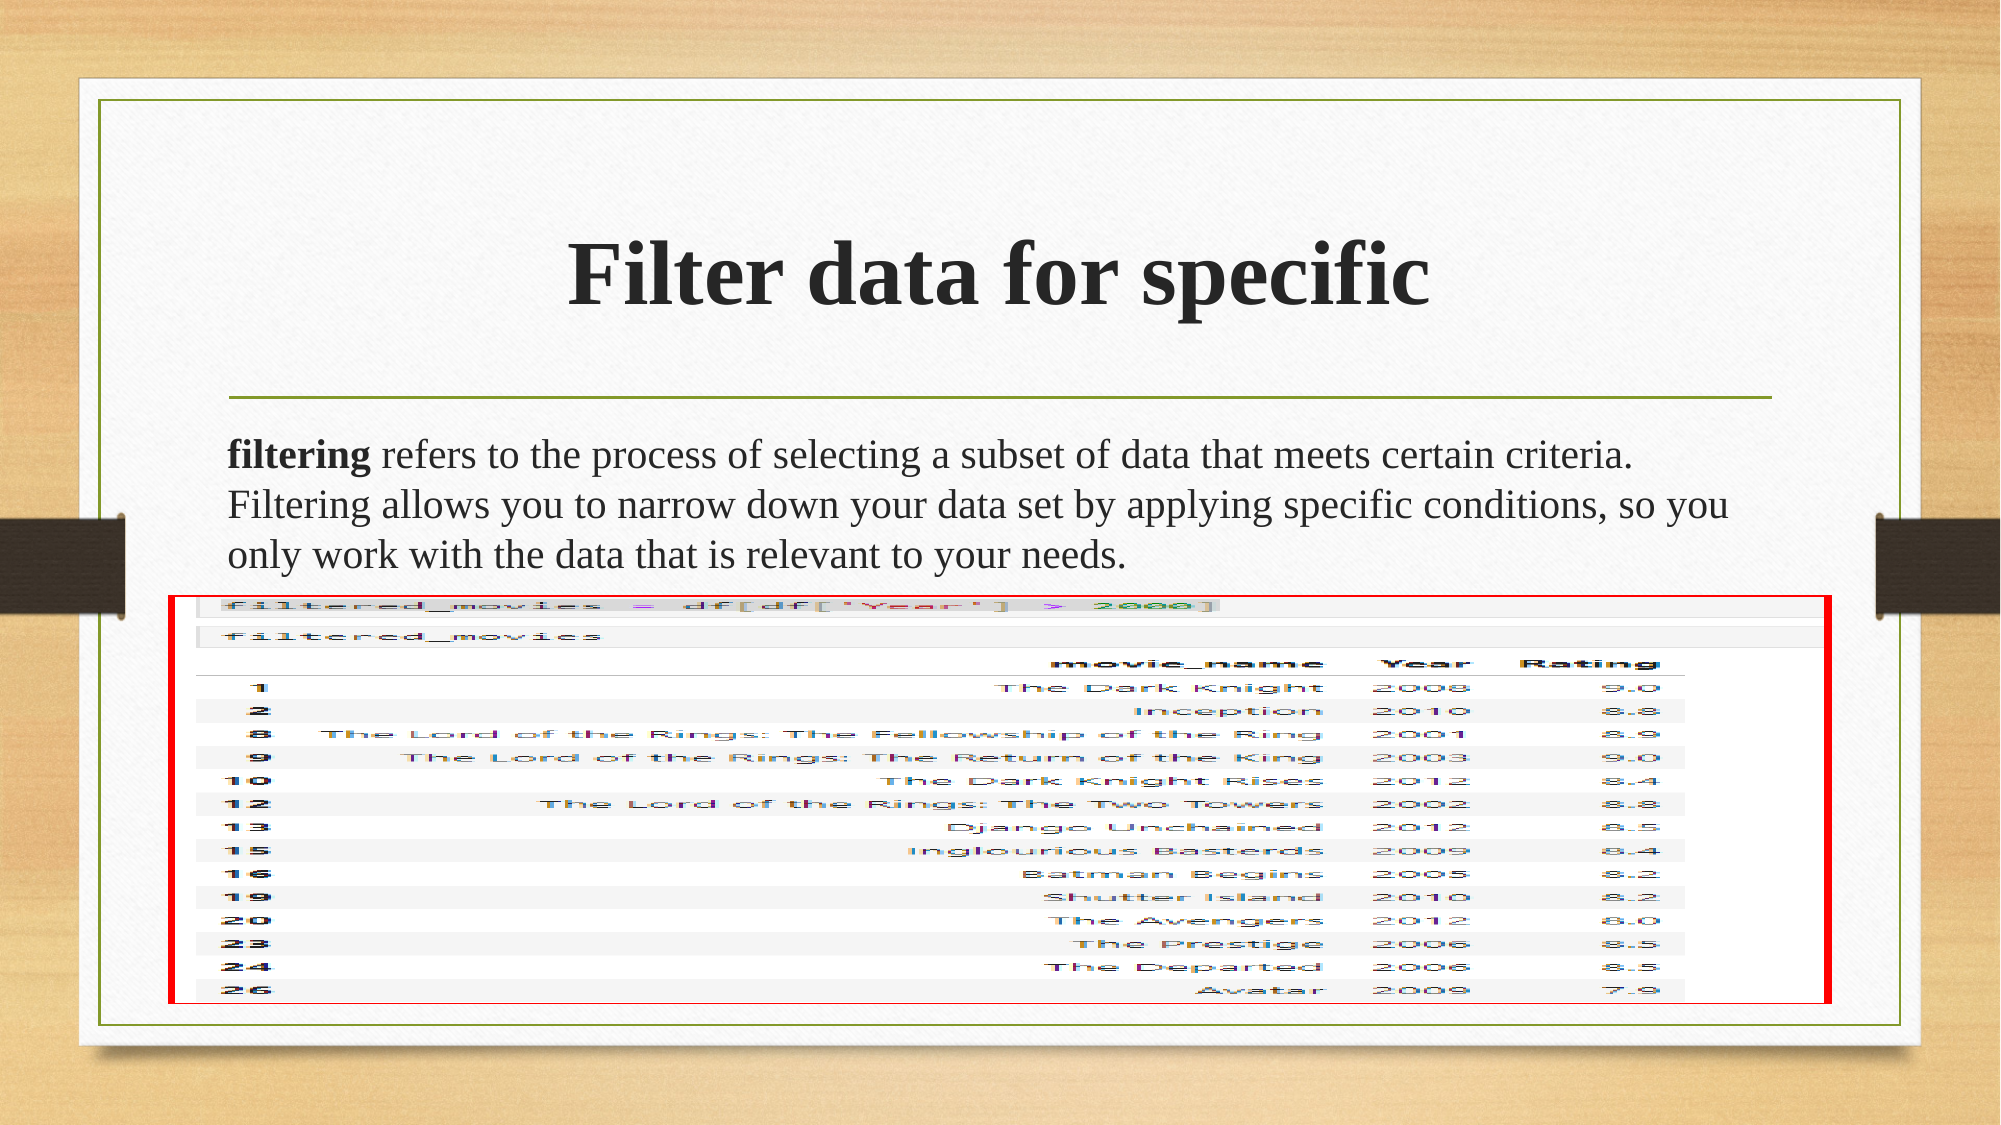

# Filter data for specific
filtering refers to the process of selecting a subset of data that meets certain criteria. Filtering allows you to narrow down your data set by applying specific conditions, so you only work with the data that is relevant to your needs.